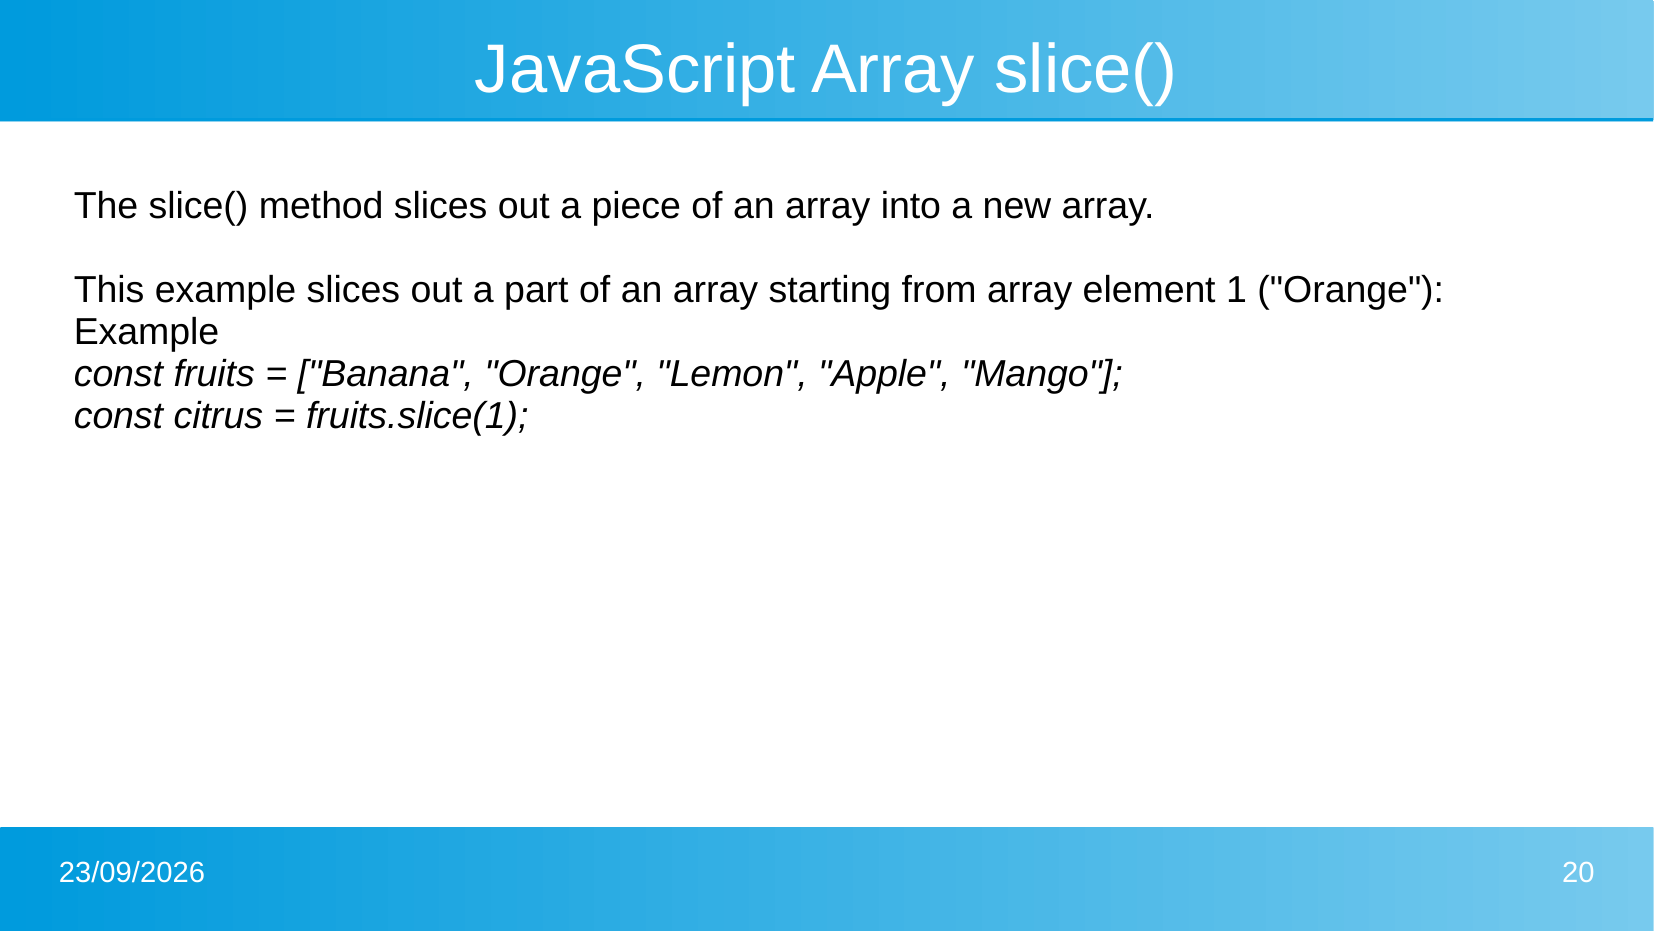

# JavaScript Array slice()
The slice() method slices out a piece of an array into a new array.
This example slices out a part of an array starting from array element 1 ("Orange"):
Example
const fruits = ["Banana", "Orange", "Lemon", "Apple", "Mango"];
const citrus = fruits.slice(1);
20